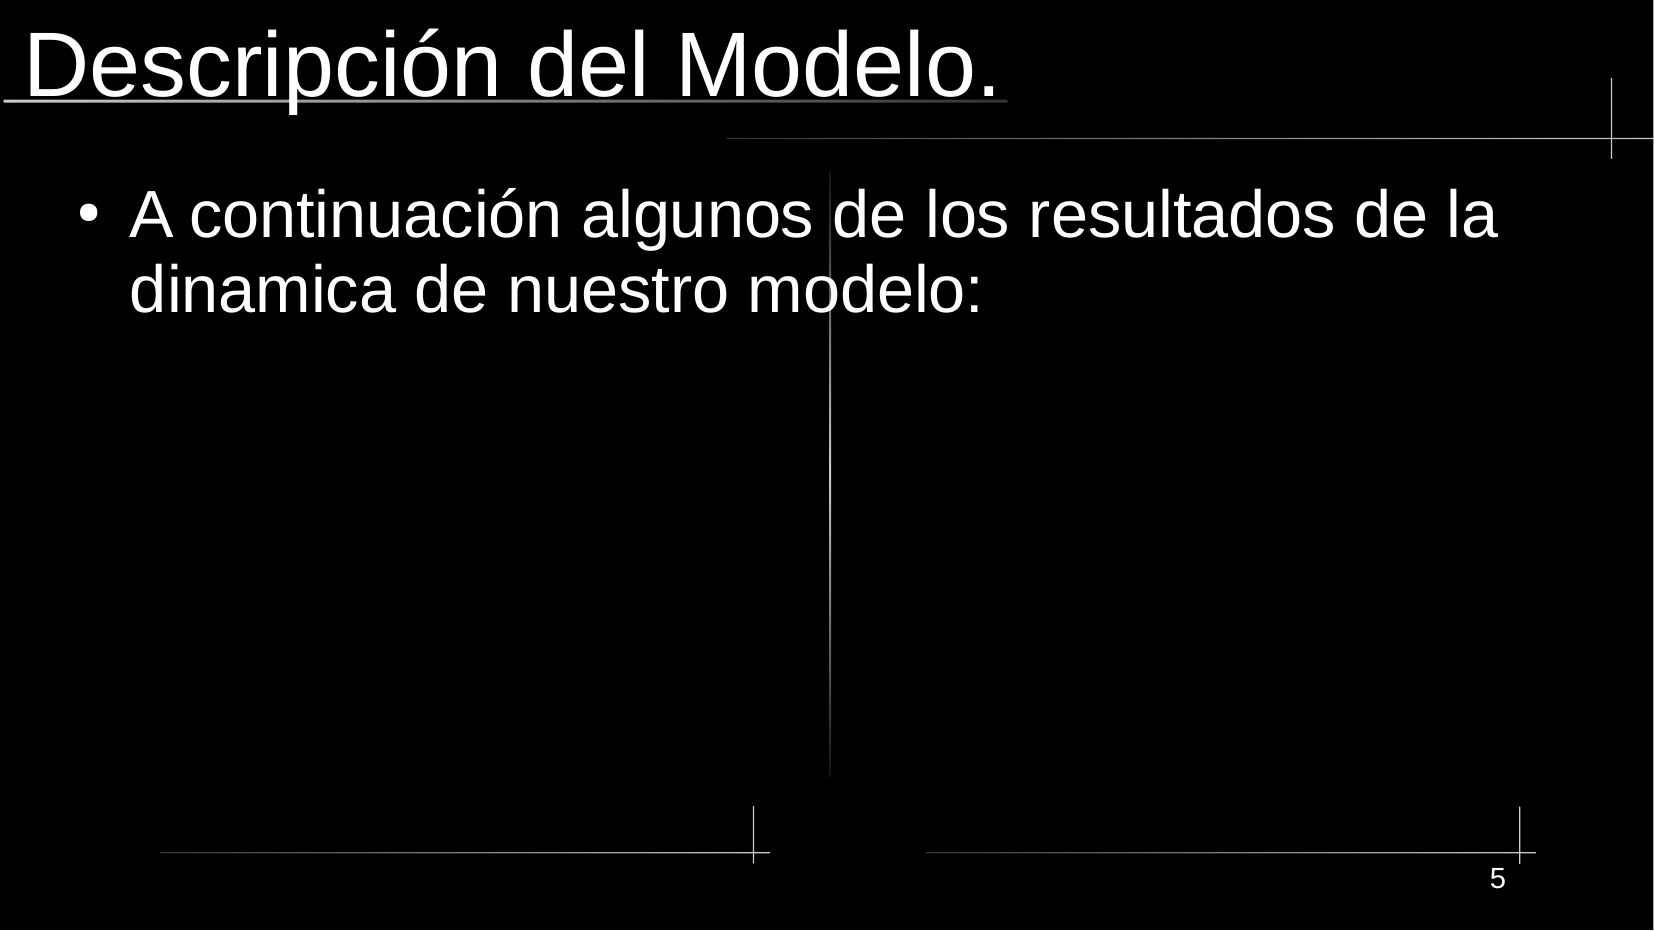

# Descripción del Modelo.
A continuación algunos de los resultados de la dinamica de nuestro modelo:
5